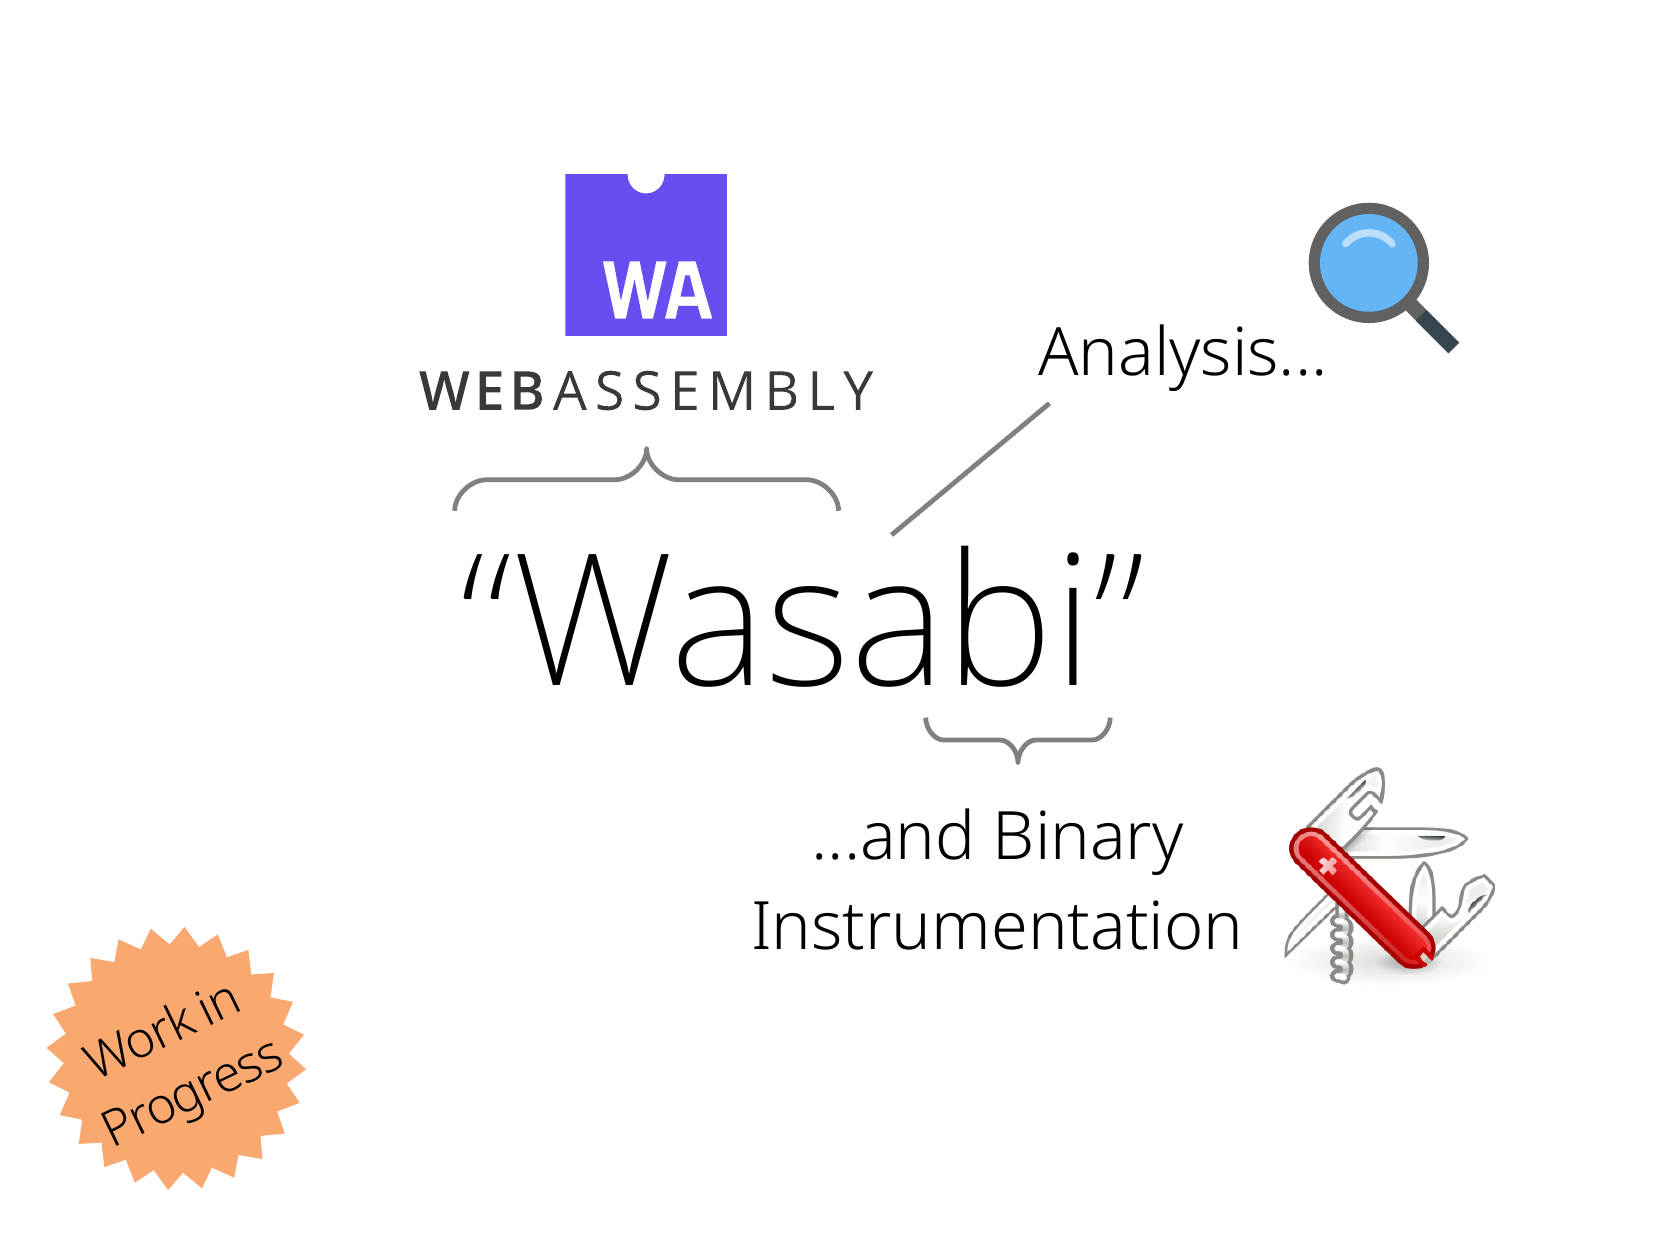

Analysis...
# “Wasabi”
...and Binary Instrumentation
Work in
Progress